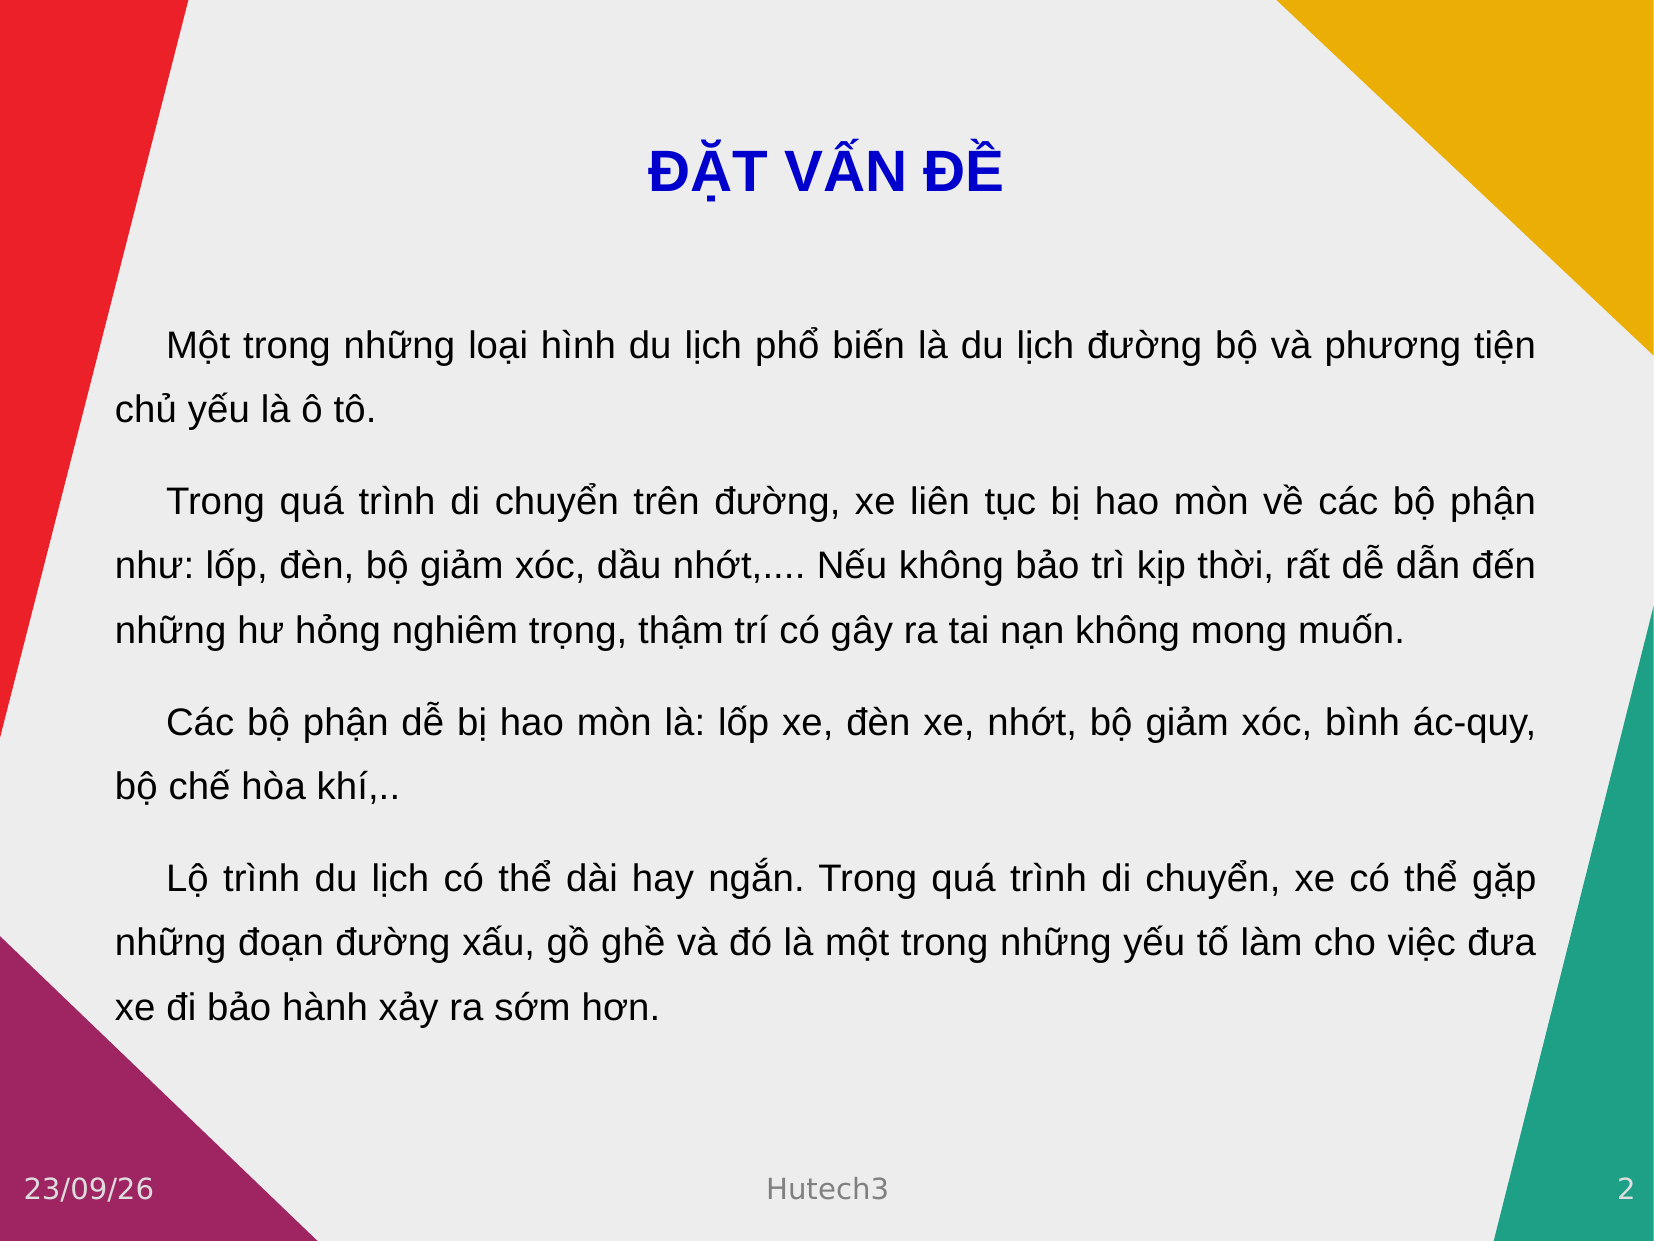

# ĐẶT VẤN ĐỀ
Một trong những loại hình du lịch phổ biến là du lịch đường bộ và phương tiện chủ yếu là ô tô.
Trong quá trình di chuyển trên đường, xe liên tục bị hao mòn về các bộ phận như: lốp, đèn, bộ giảm xóc, dầu nhớt,.... Nếu không bảo trì kịp thời, rất dễ dẫn đến những hư hỏng nghiêm trọng, thậm trí có gây ra tai nạn không mong muốn.
Các bộ phận dễ bị hao mòn là: lốp xe, đèn xe, nhớt, bộ giảm xóc, bình ác-quy, bộ chế hòa khí,..
Lộ trình du lịch có thể dài hay ngắn. Trong quá trình di chuyển, xe có thể gặp những đoạn đường xấu, gồ ghề và đó là một trong những yếu tố làm cho việc đưa xe đi bảo hành xảy ra sớm hơn.
Hutech3
2